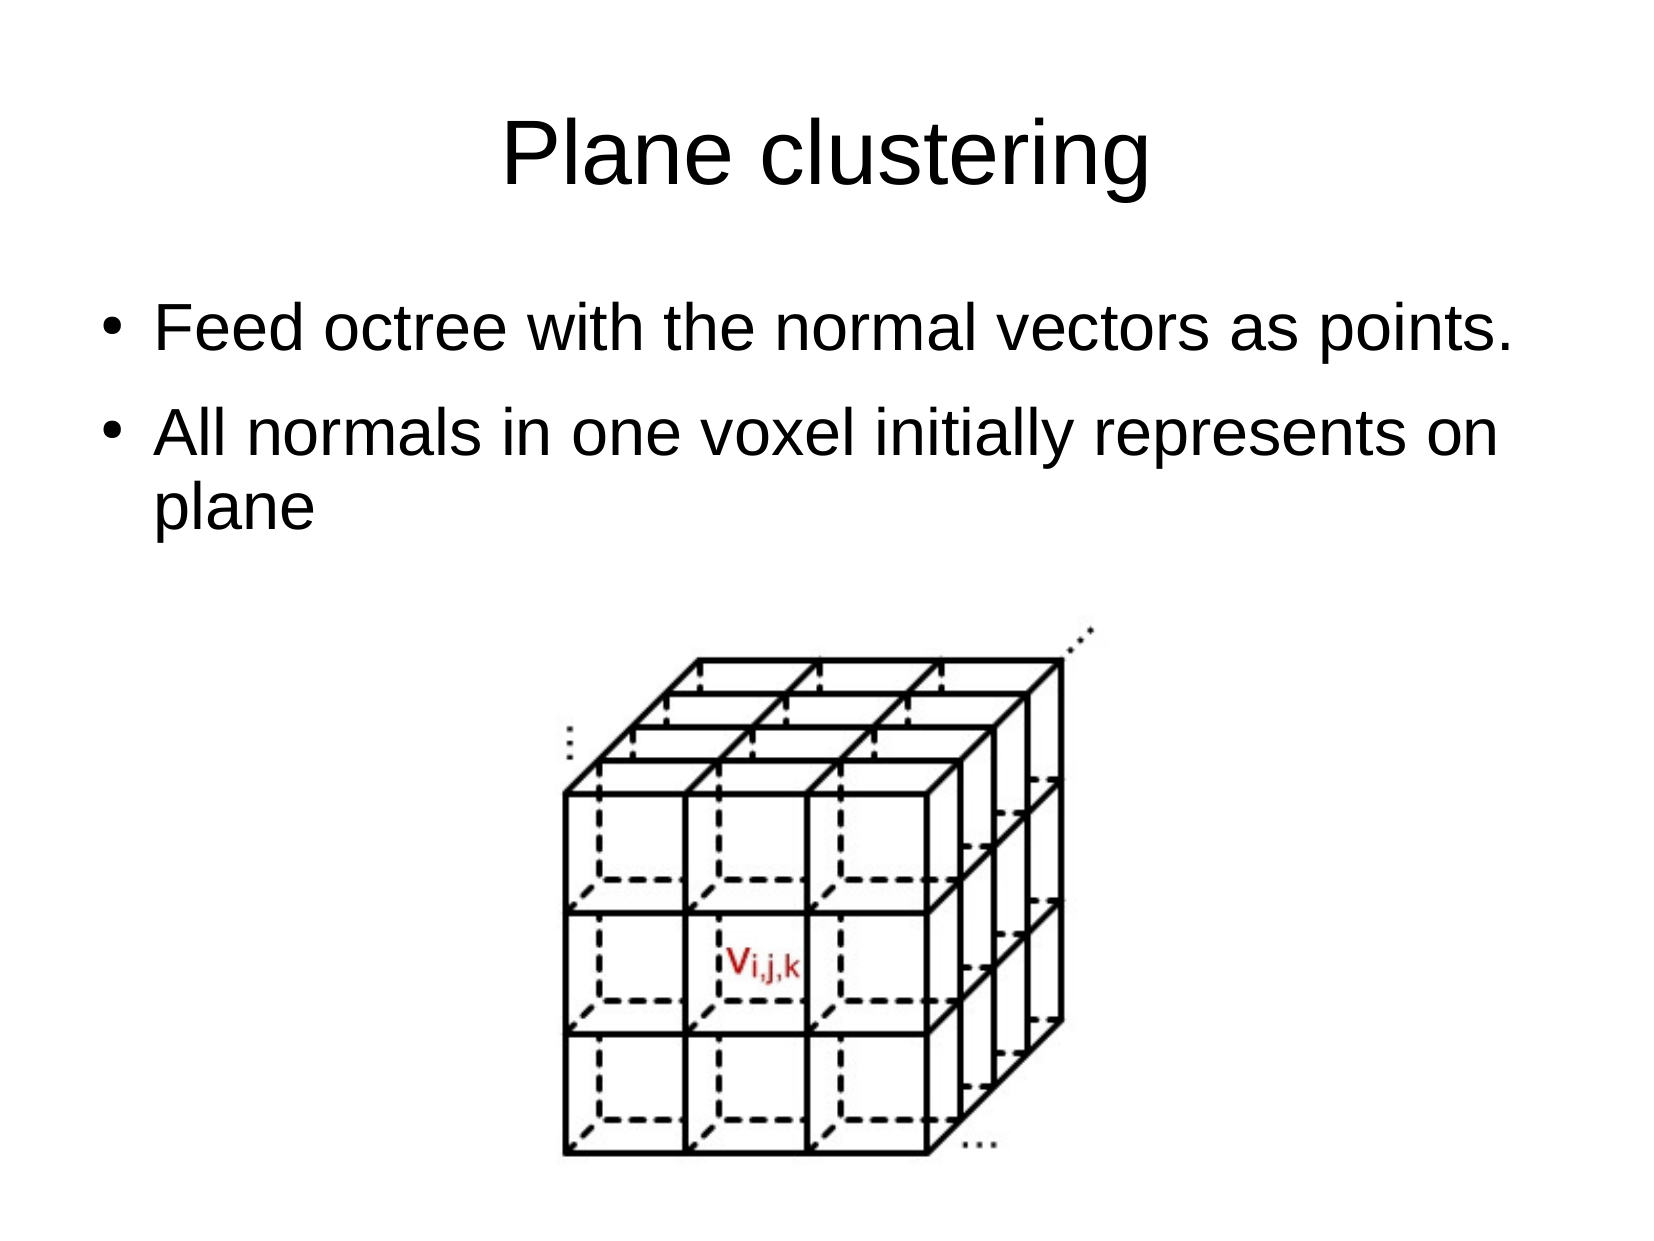

# Plane clustering
Feed octree with the normal vectors as points.
All normals in one voxel initially represents on plane